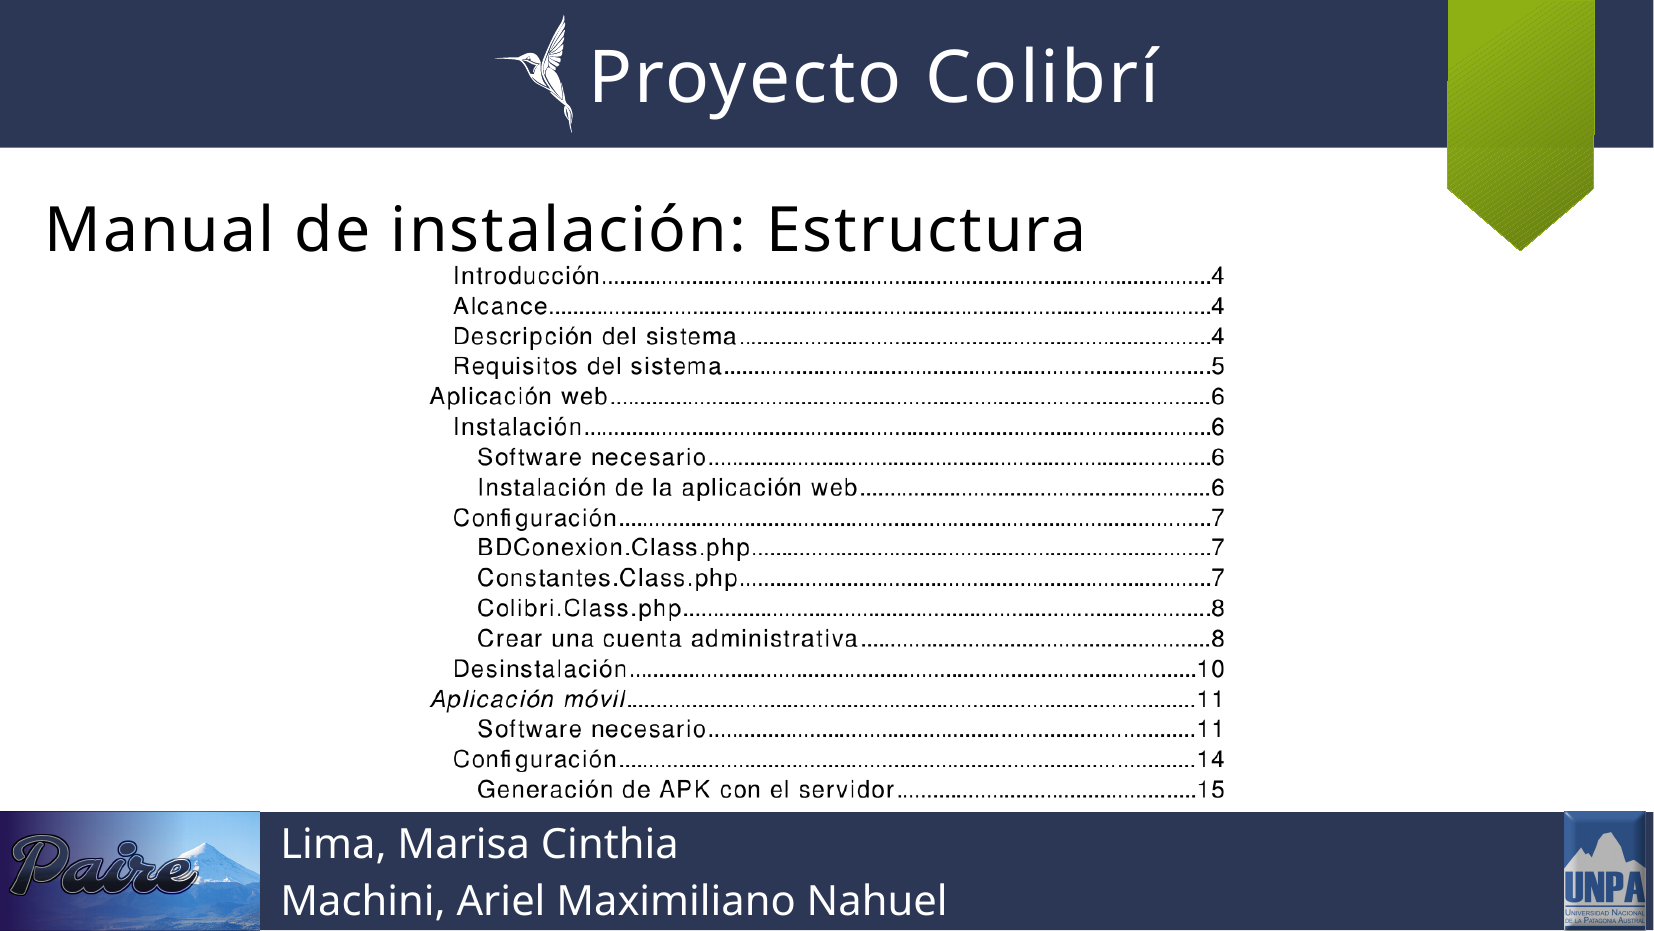

Proyecto Colibrí
Manual de instalación: Estructura
Lima, Marisa Cinthia
Machini, Ariel Maximiliano Nahuel